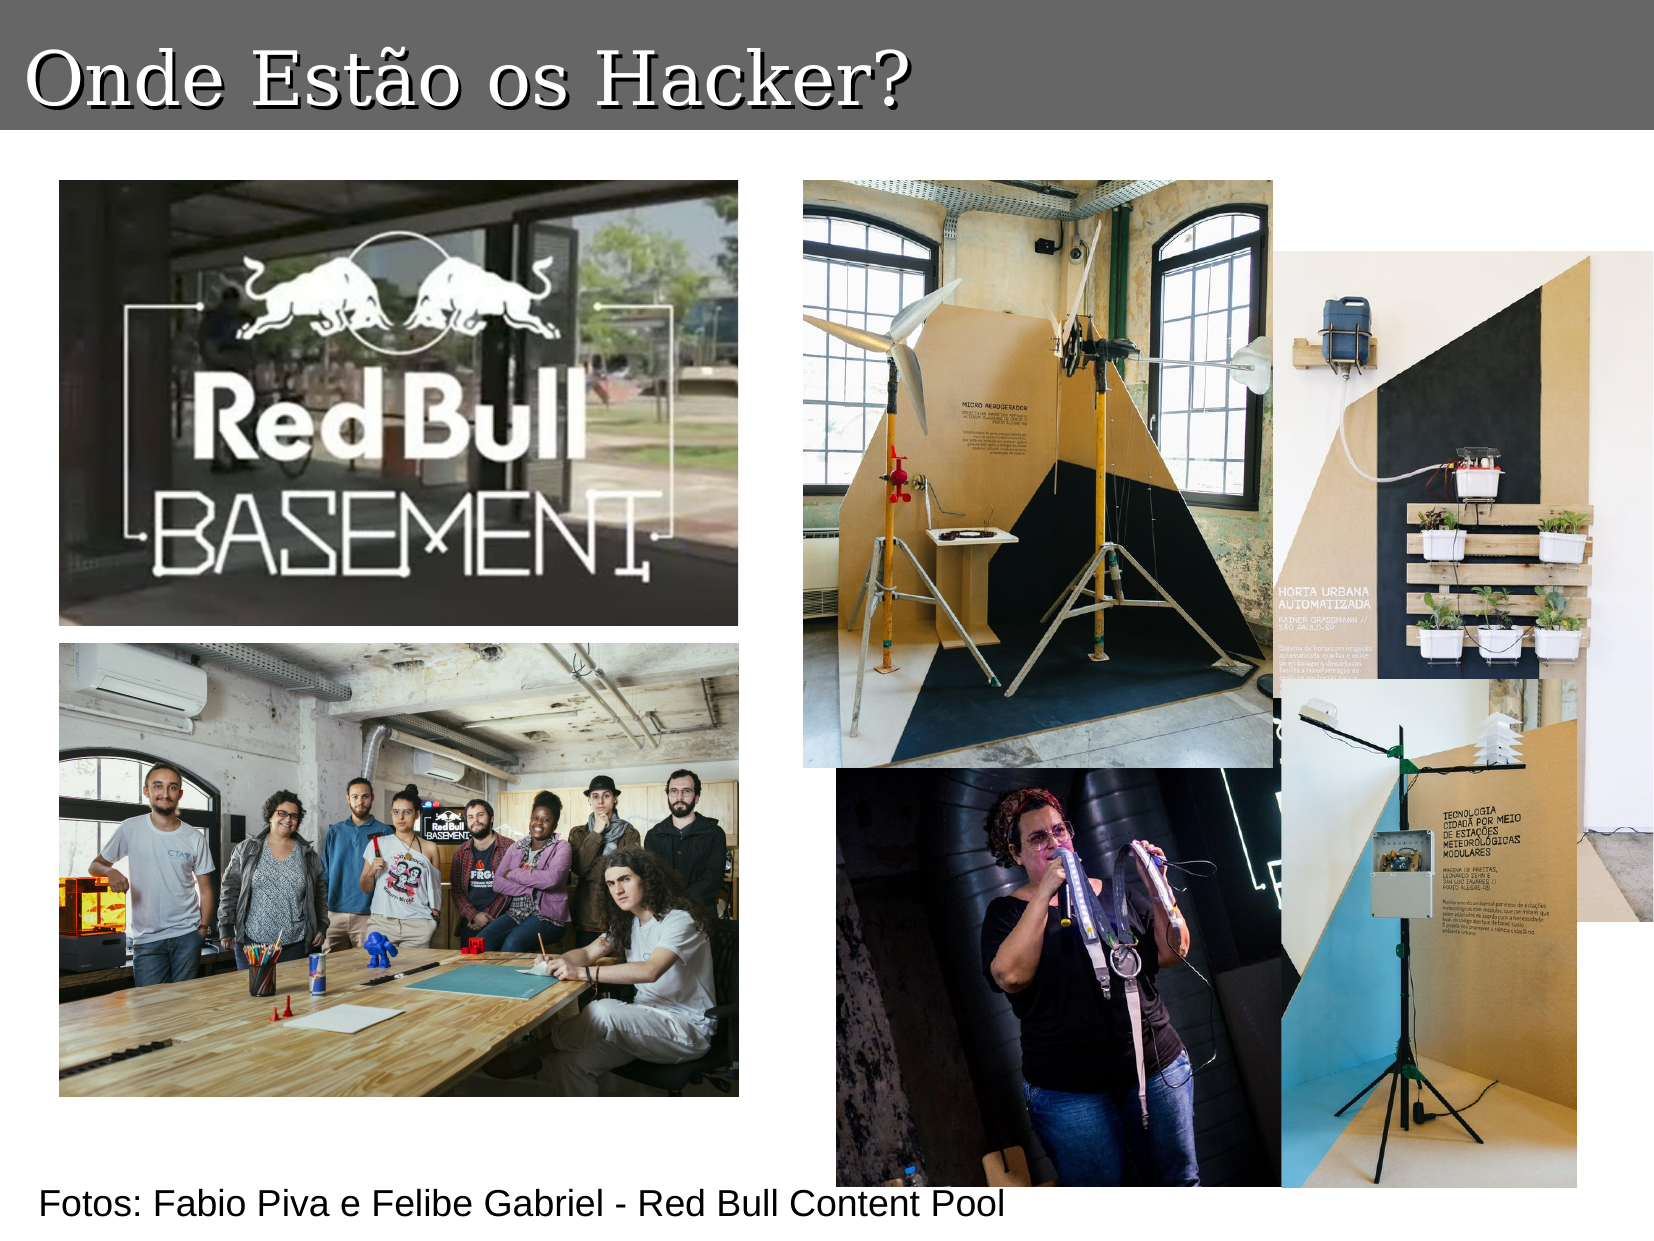

# Onde Estão os Hacker?
Fotos: Fabio Piva e Felibe Gabriel - Red Bull Content Pool